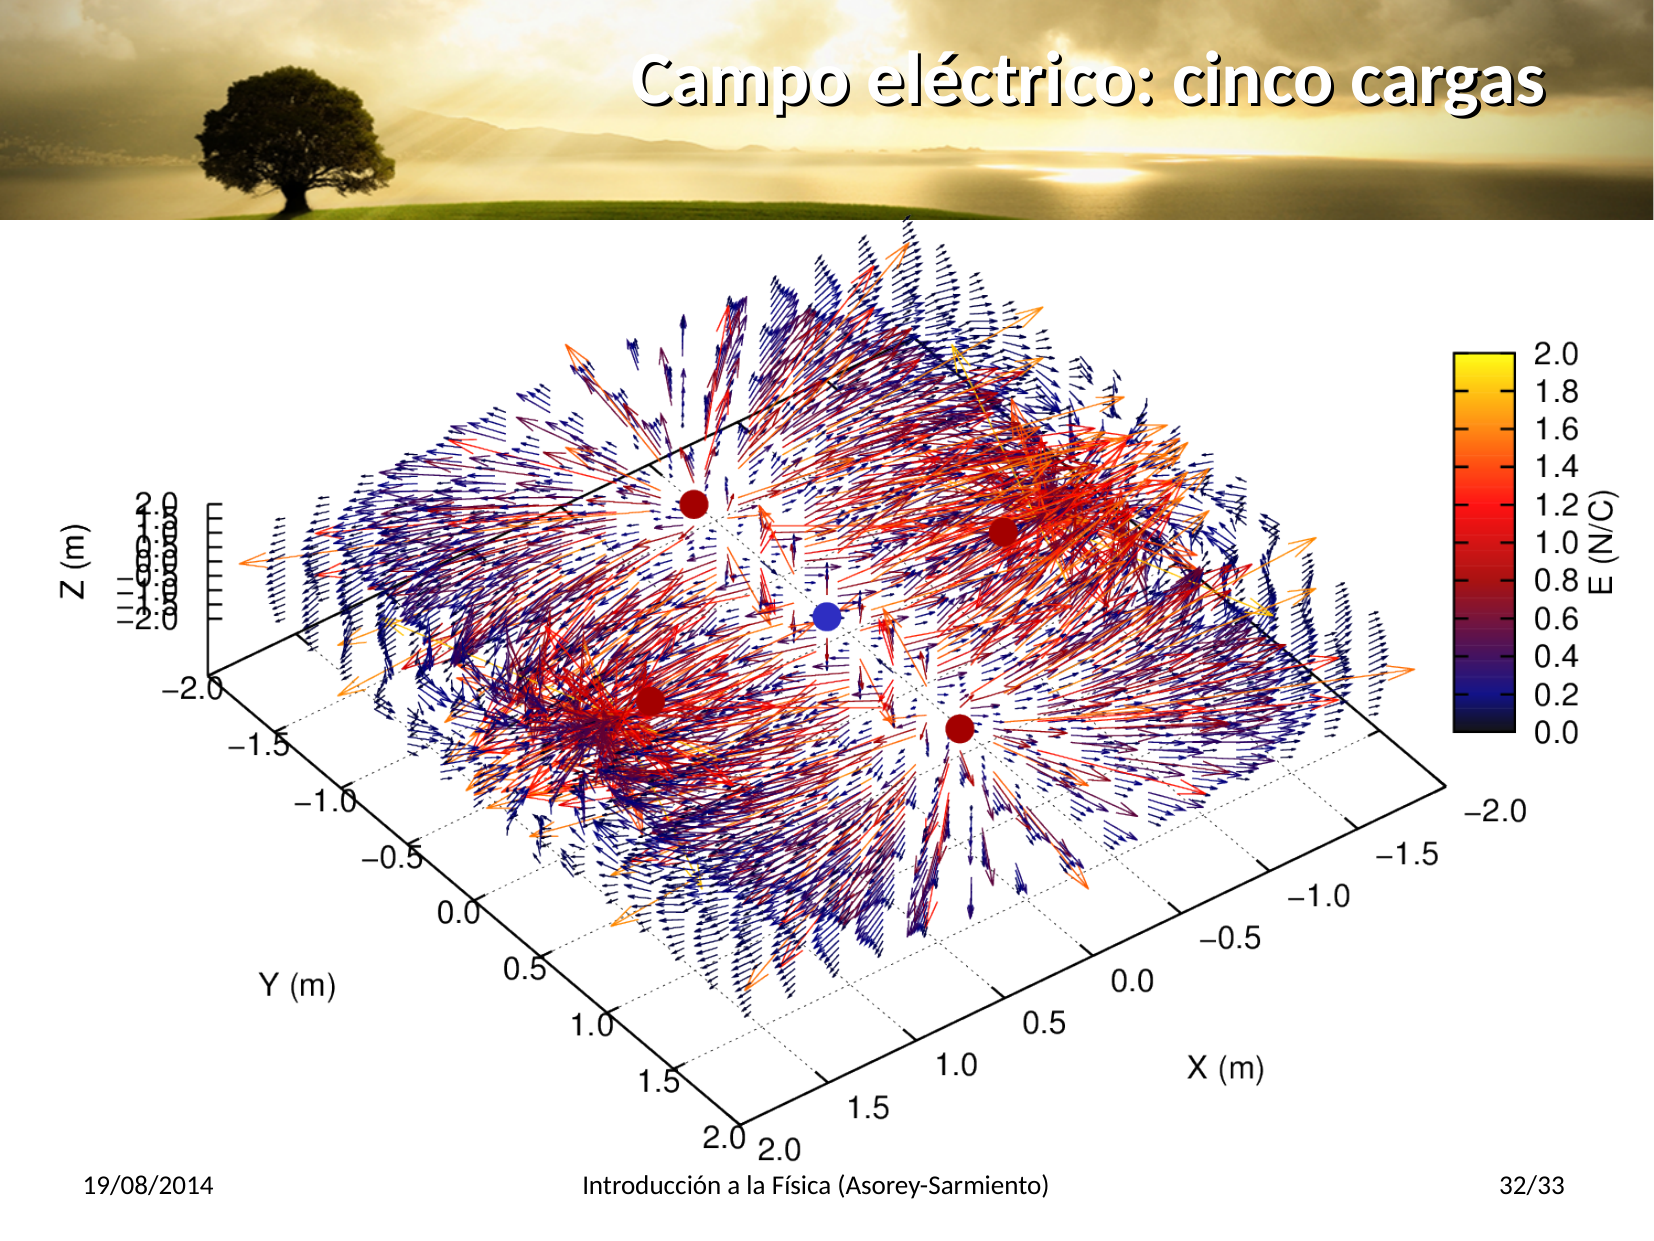

# Campo eléctrico: cinco cargas
19/08/2014
Introducción a la Física (Asorey-Sarmiento)
32